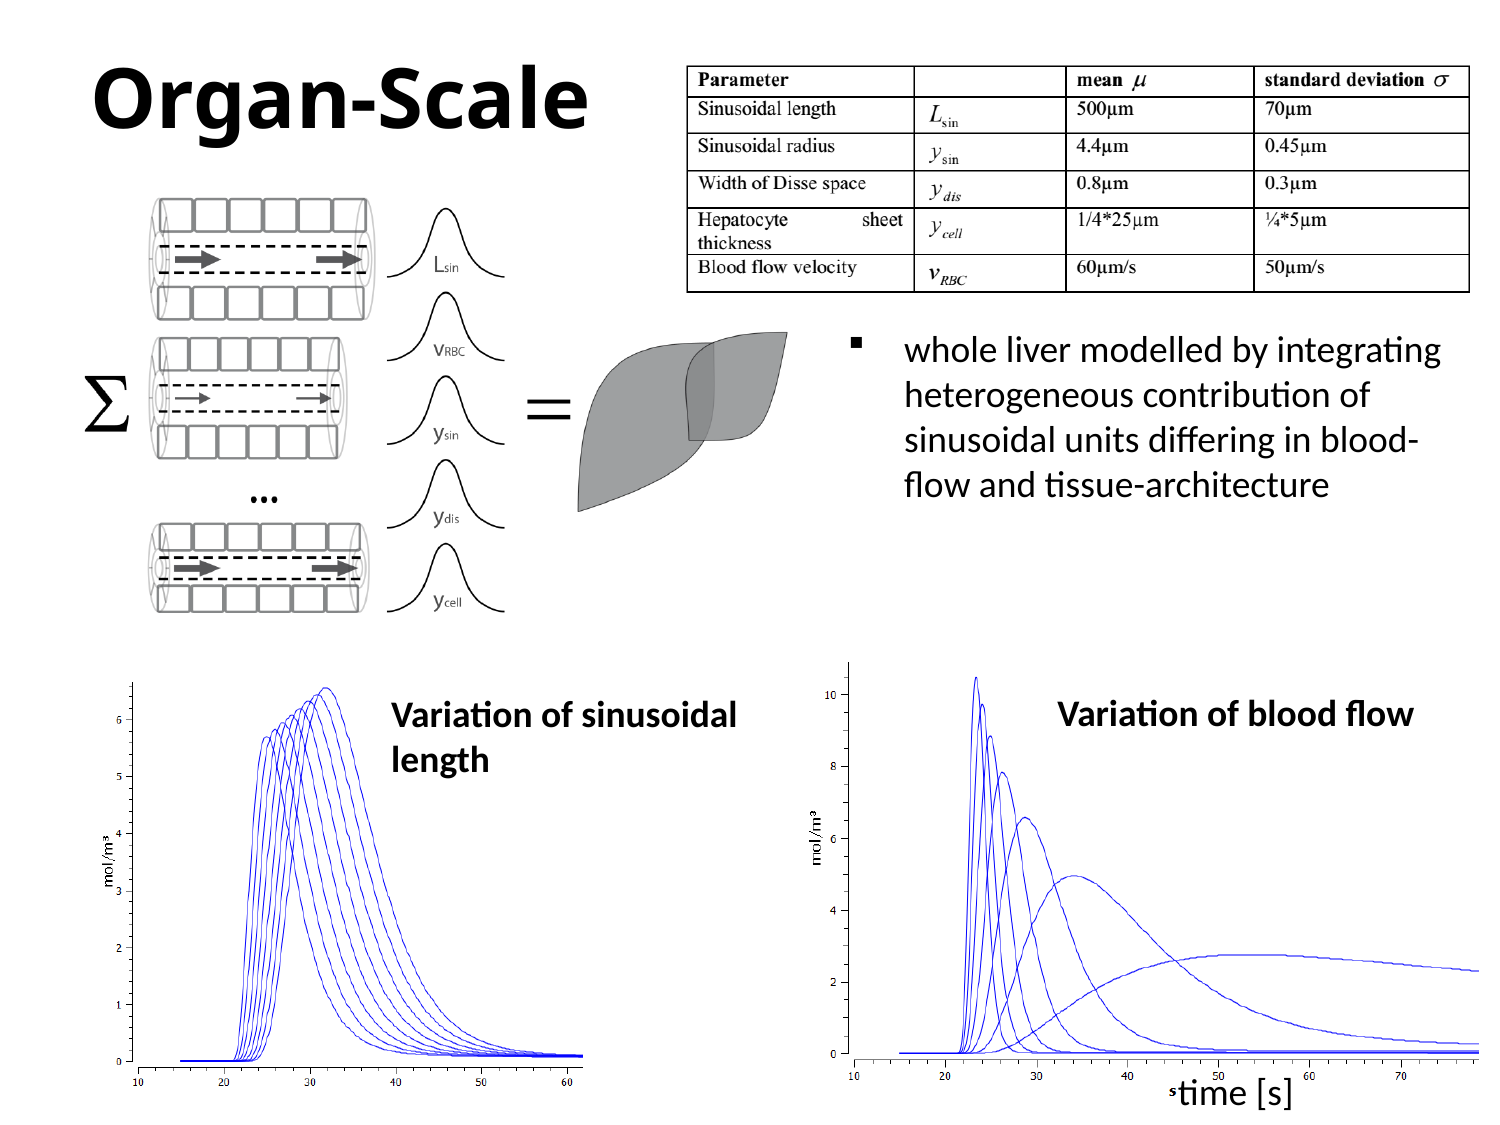

# Organ-Scale
whole liver modelled by integrating heterogeneous contribution of sinusoidal units differing in blood-flow and tissue-architecture
Variation of blood flow
Variation of sinusoidal
length
time [s]